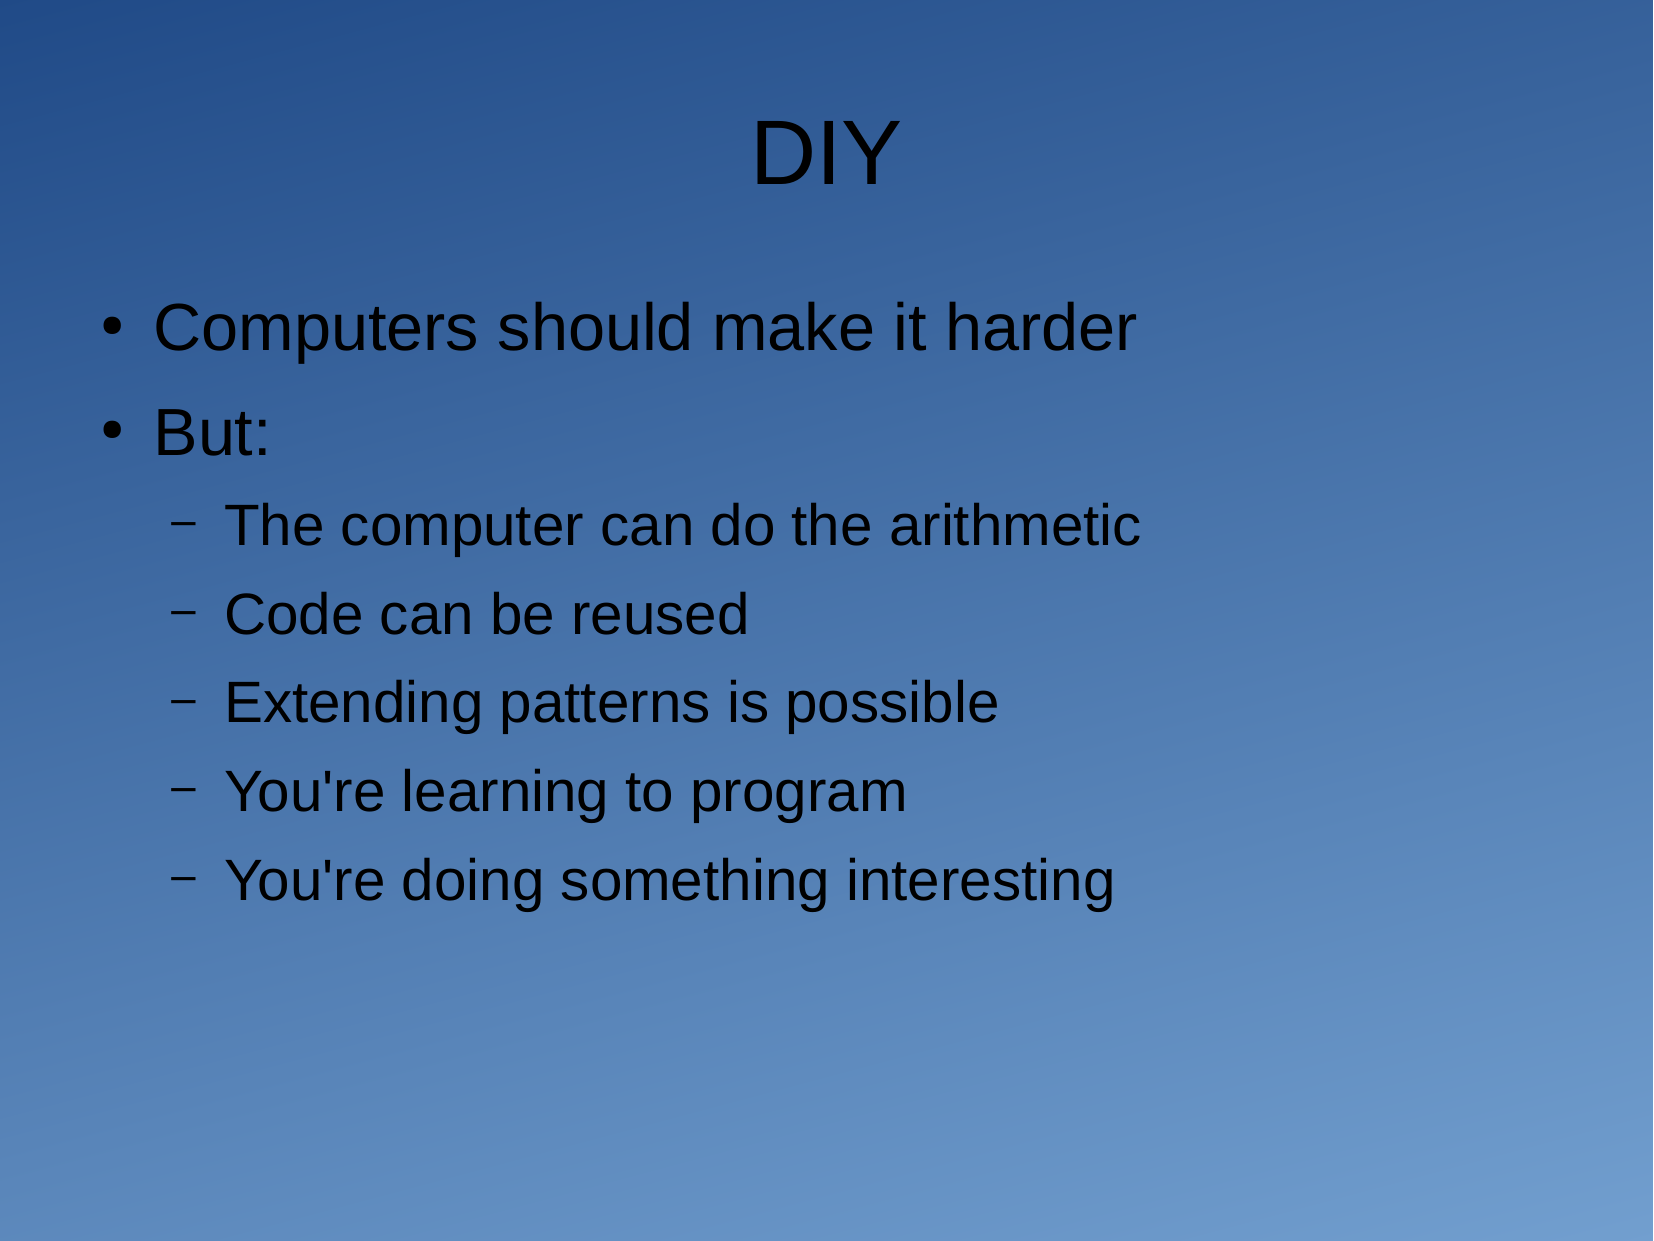

# DIY
Computers should make it harder
But:
The computer can do the arithmetic
Code can be reused
Extending patterns is possible
You're learning to program
You're doing something interesting